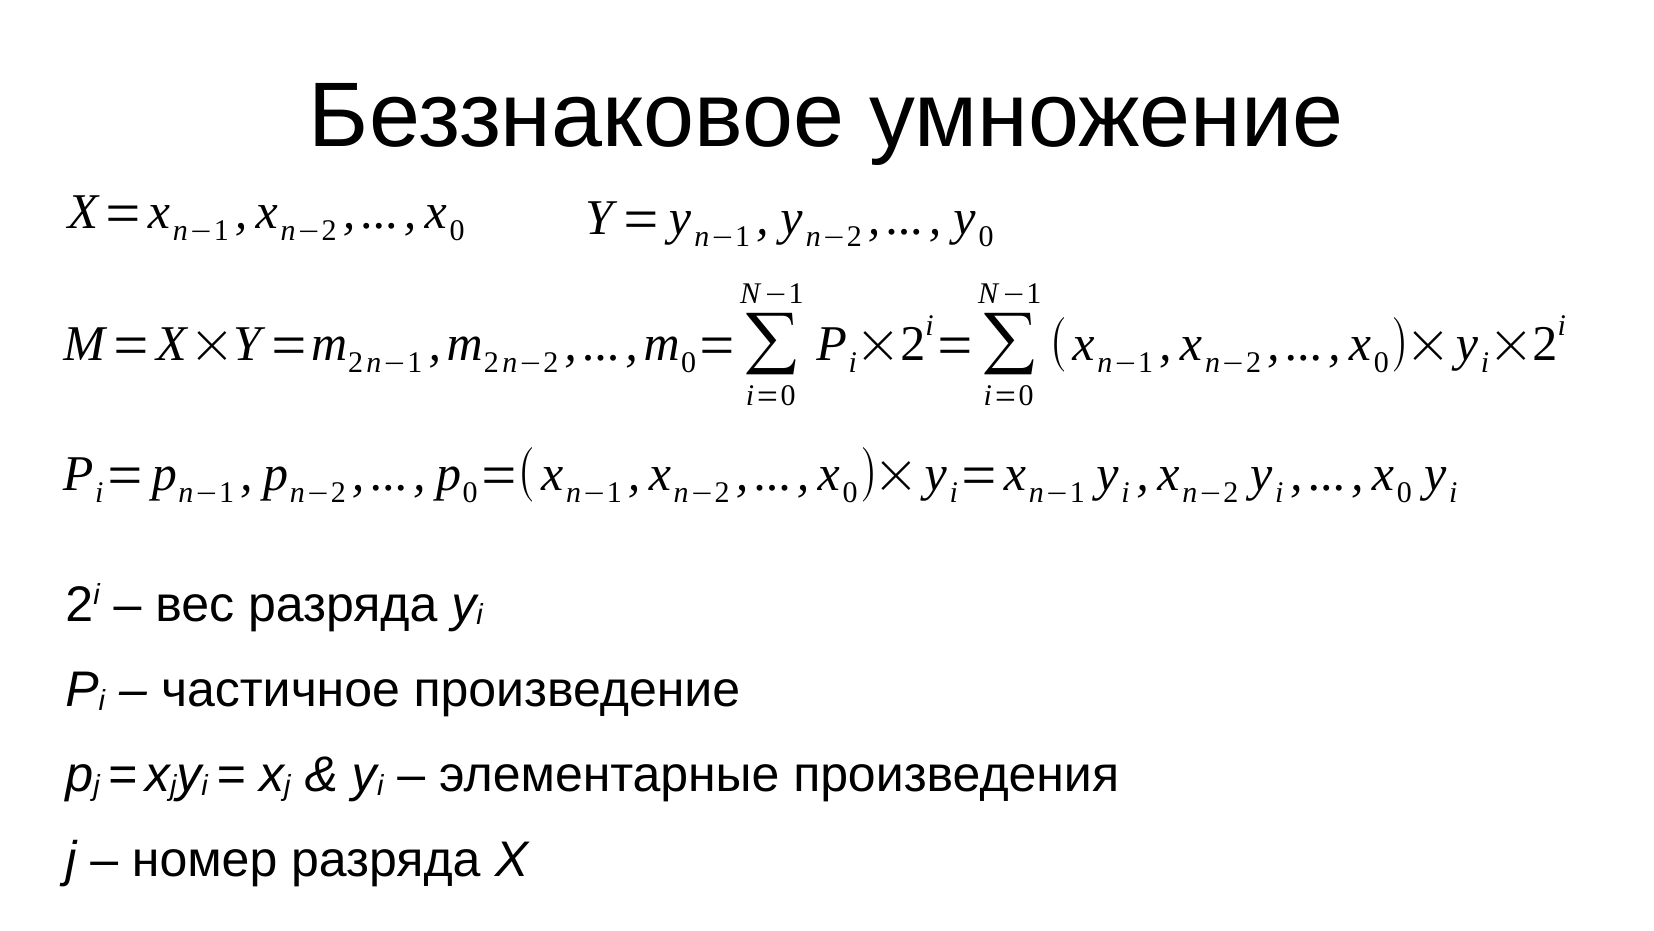

# Беззнаковое умножение
2i – вес разряда yi
Pi – частичное произведение
pj = xjyi = xj & yi – элементарные произведения
j – номер разряда X